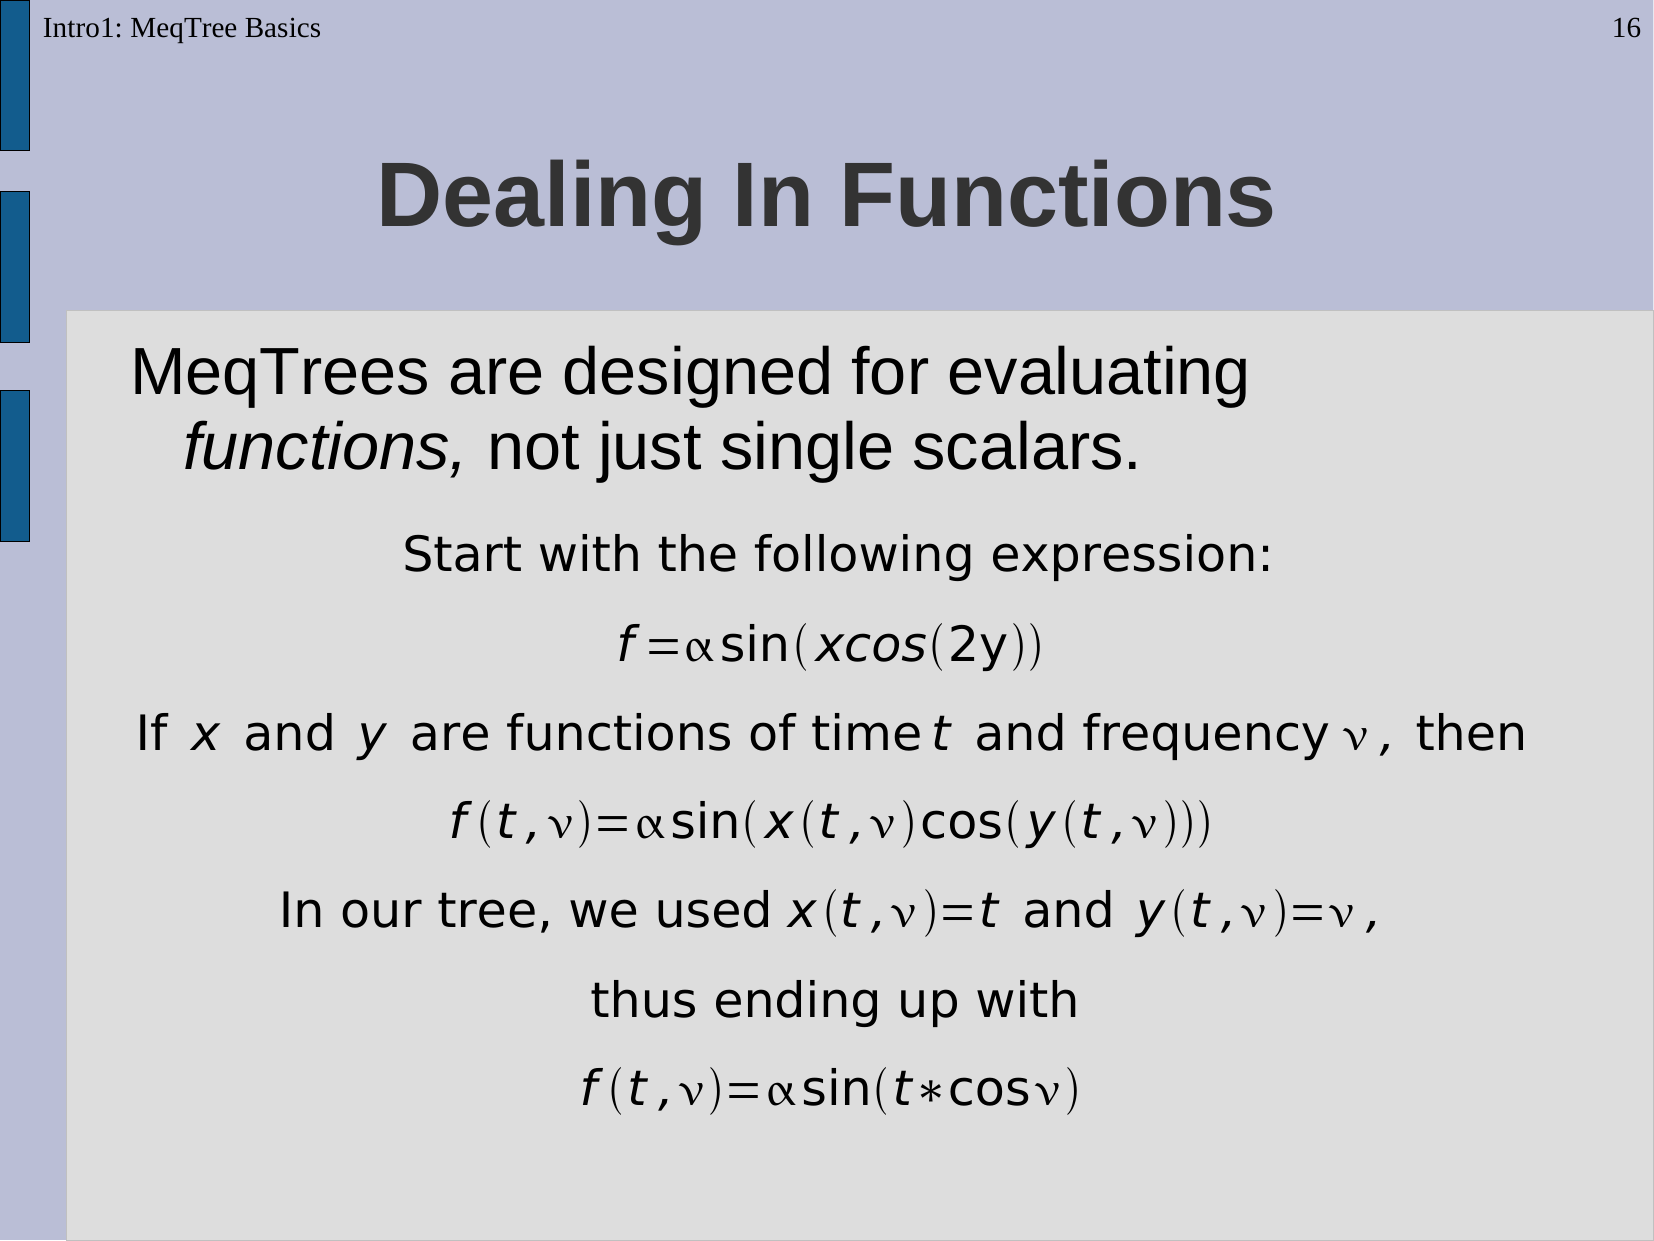

Intro1: MeqTree Basics
16
# Dealing In Functions
MeqTrees are designed for evaluating functions, not just single scalars.